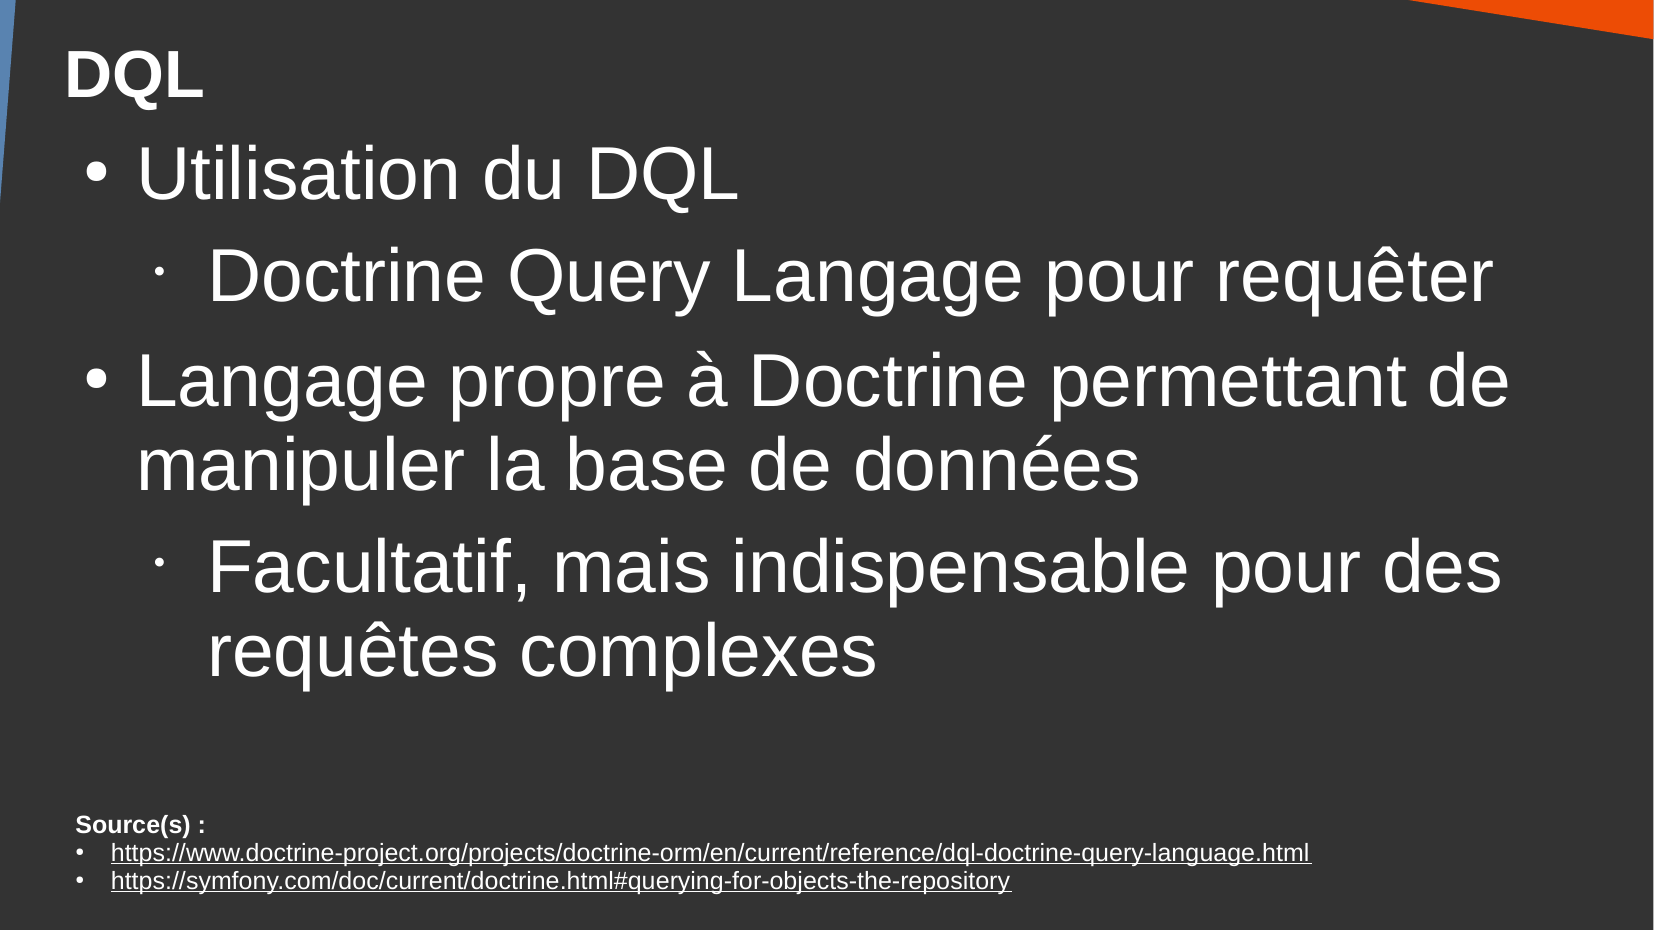

# DQL
Utilisation du DQL
Doctrine Query Langage pour requêter
Langage propre à Doctrine permettant de manipuler la base de données
Facultatif, mais indispensable pour des requêtes complexes
Source(s) :
https://www.doctrine-project.org/projects/doctrine-orm/en/current/reference/dql-doctrine-query-language.html
https://symfony.com/doc/current/doctrine.html#querying-for-objects-the-repository